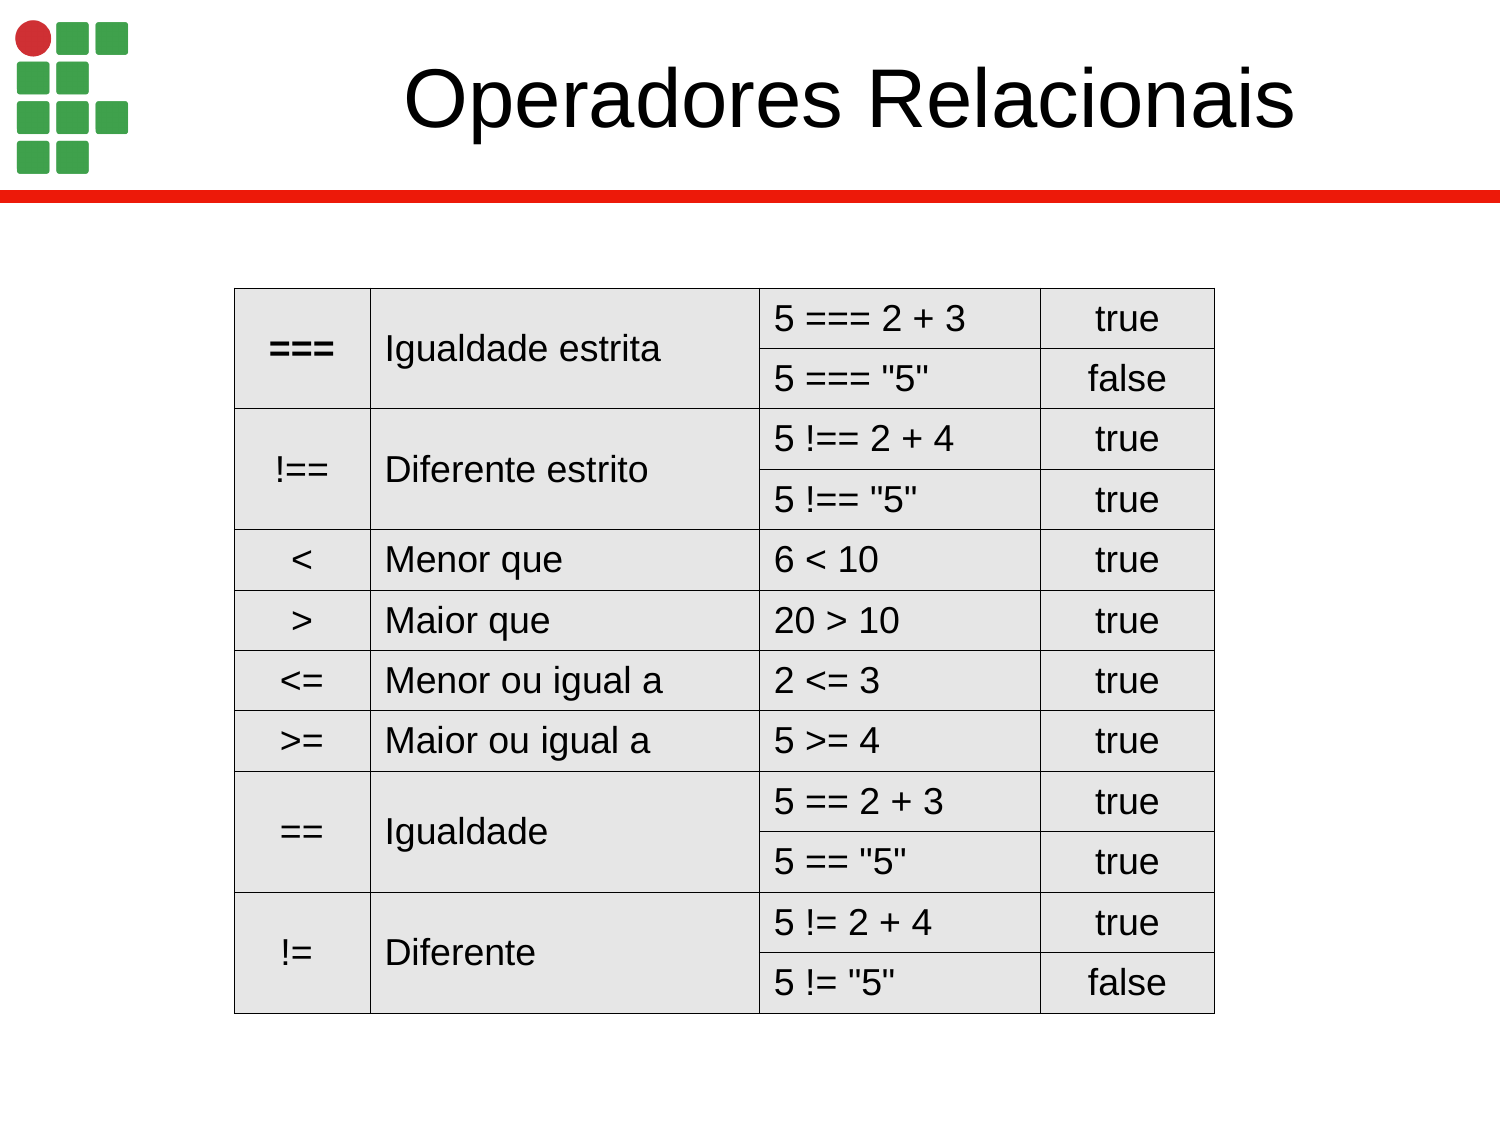

# Operadores Relacionais
| === | Igualdade estrita | 5 === 2 + 3 | true |
| --- | --- | --- | --- |
| | | 5 === "5" | false |
| !== | Diferente estrito | 5 !== 2 + 4 | true |
| | | 5 !== "5" | true |
| < | Menor que | 6 < 10 | true |
| > | Maior que | 20 > 10 | true |
| <= | Menor ou igual a | 2 <= 3 | true |
| >= | Maior ou igual a | 5 >= 4 | true |
| == | Igualdade | 5 == 2 + 3 | true |
| | | 5 == "5" | true |
| != | Diferente | 5 != 2 + 4 | true |
| | | 5 != "5" | false |